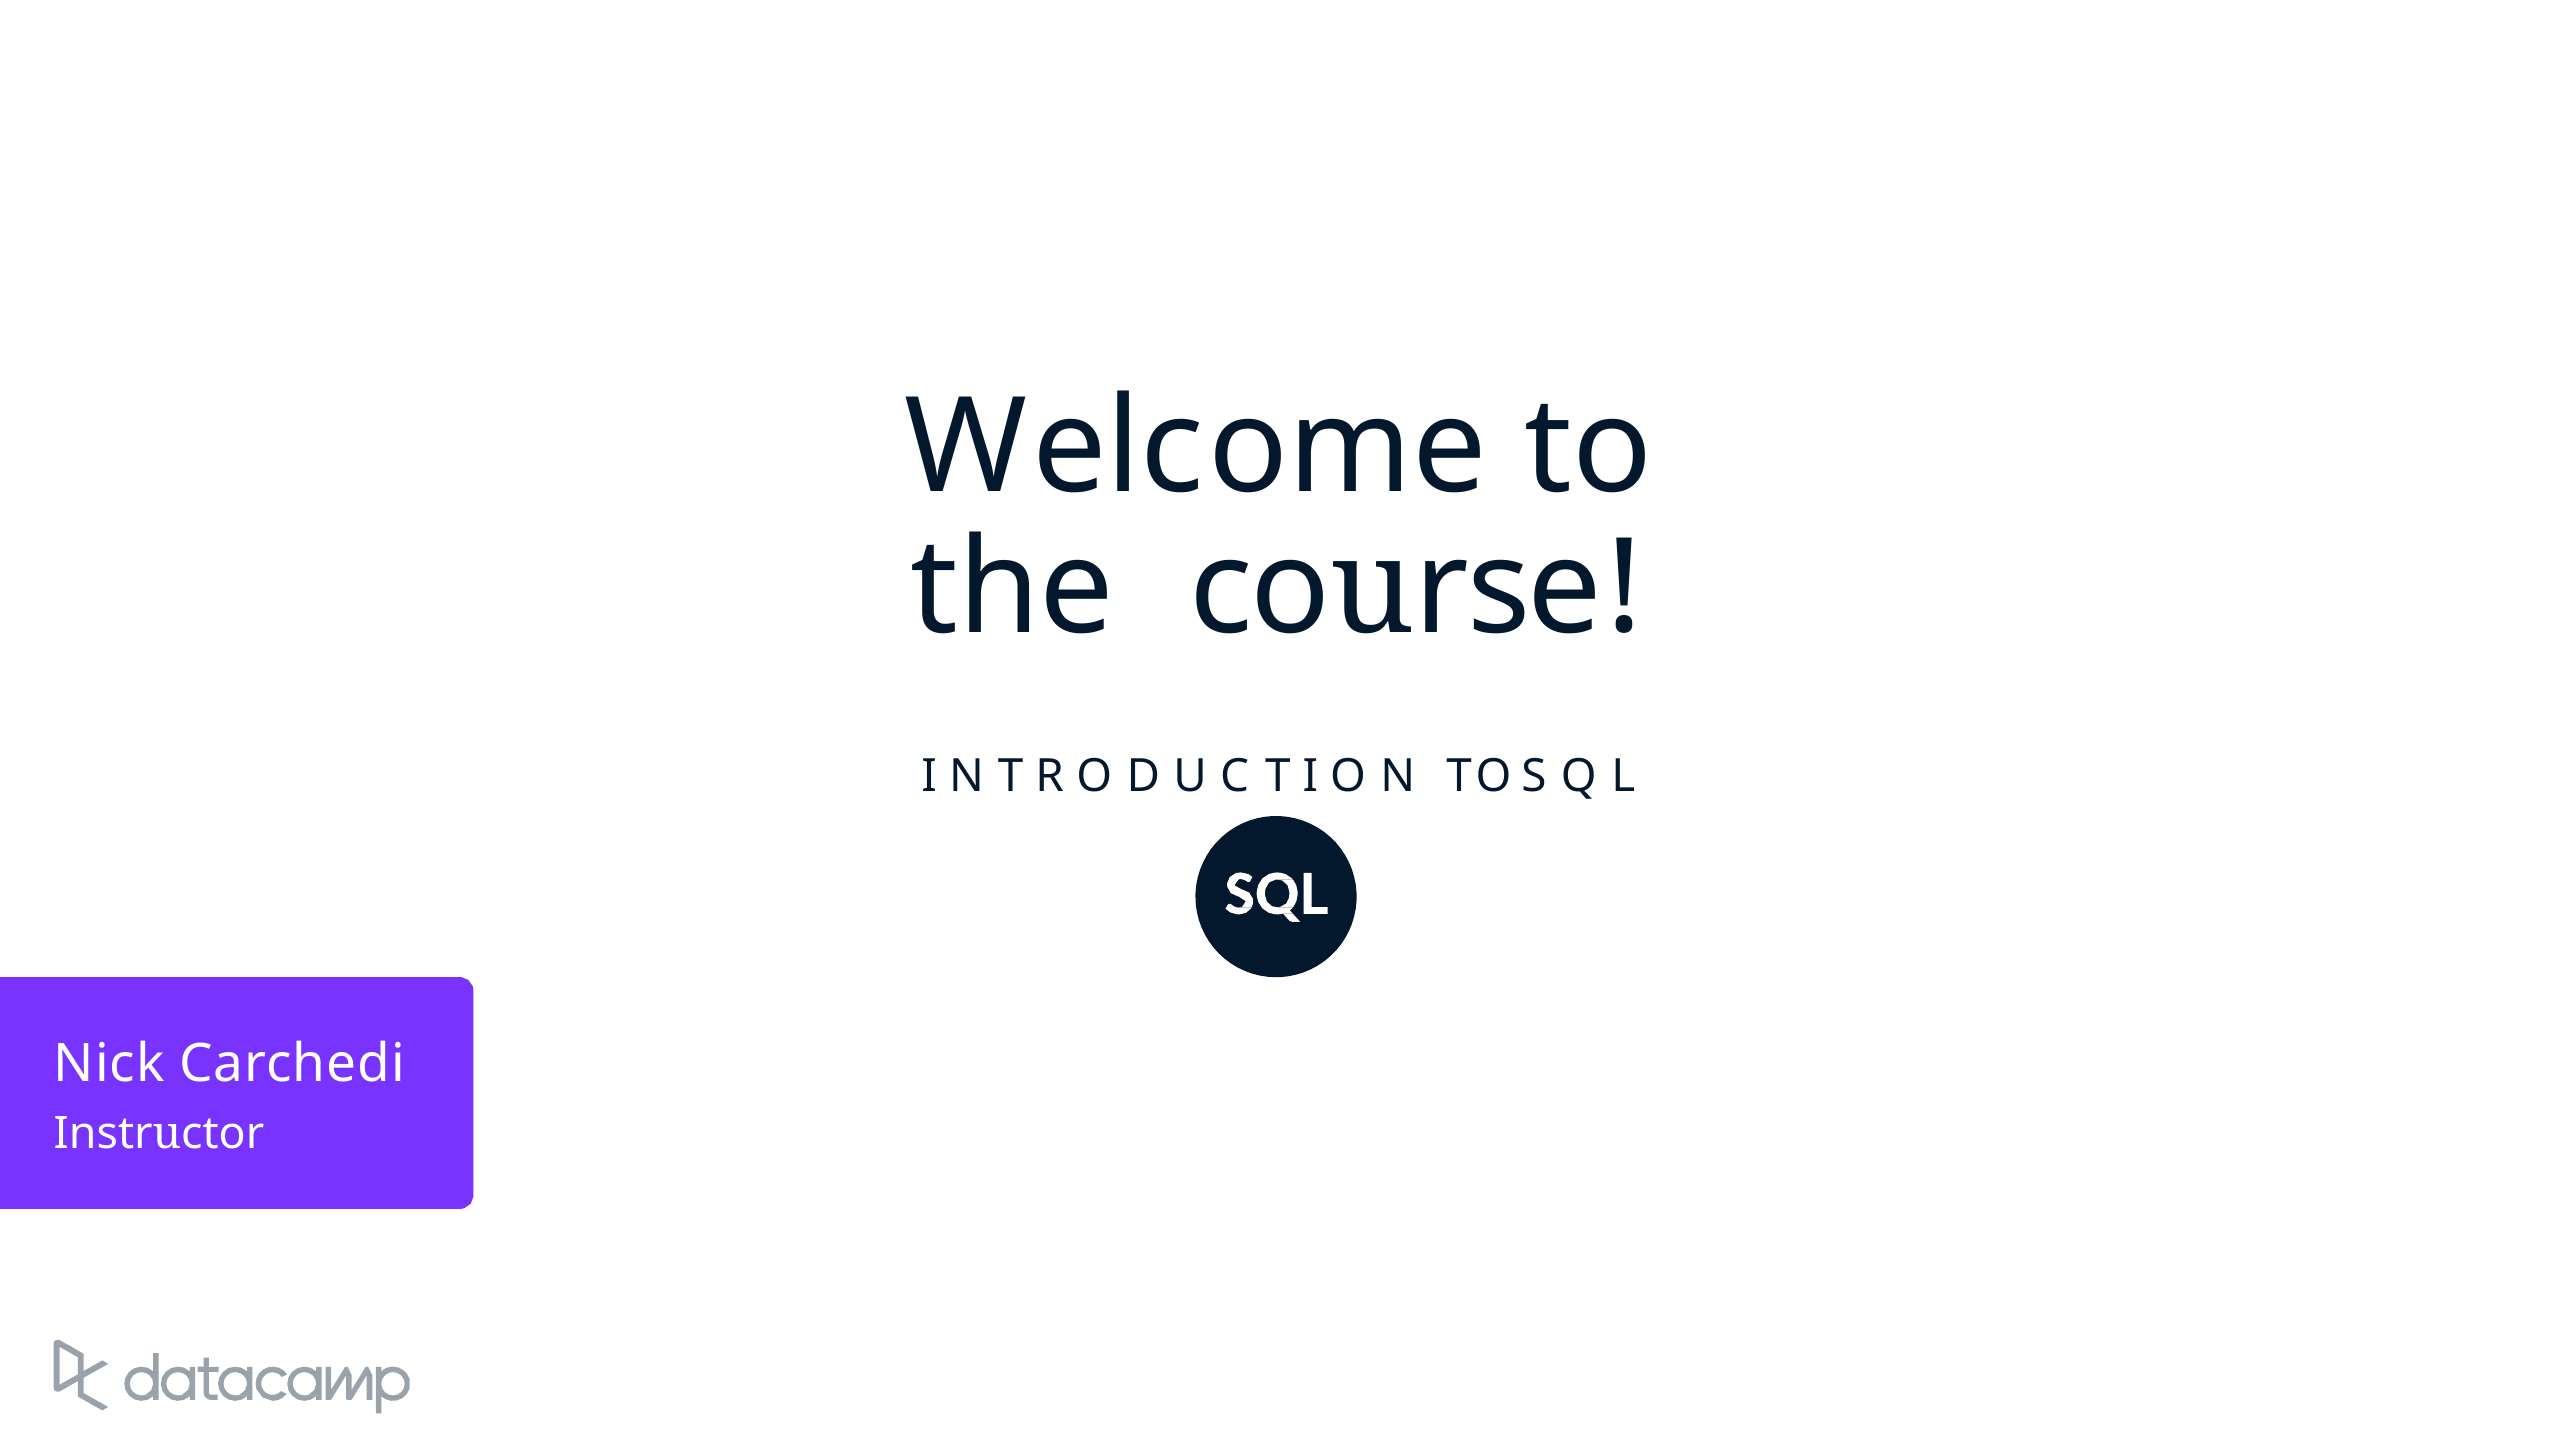

# Welcome to the course! I N T R O D U C T I O N	TO	S Q L
Nick Carchedi
Instructor